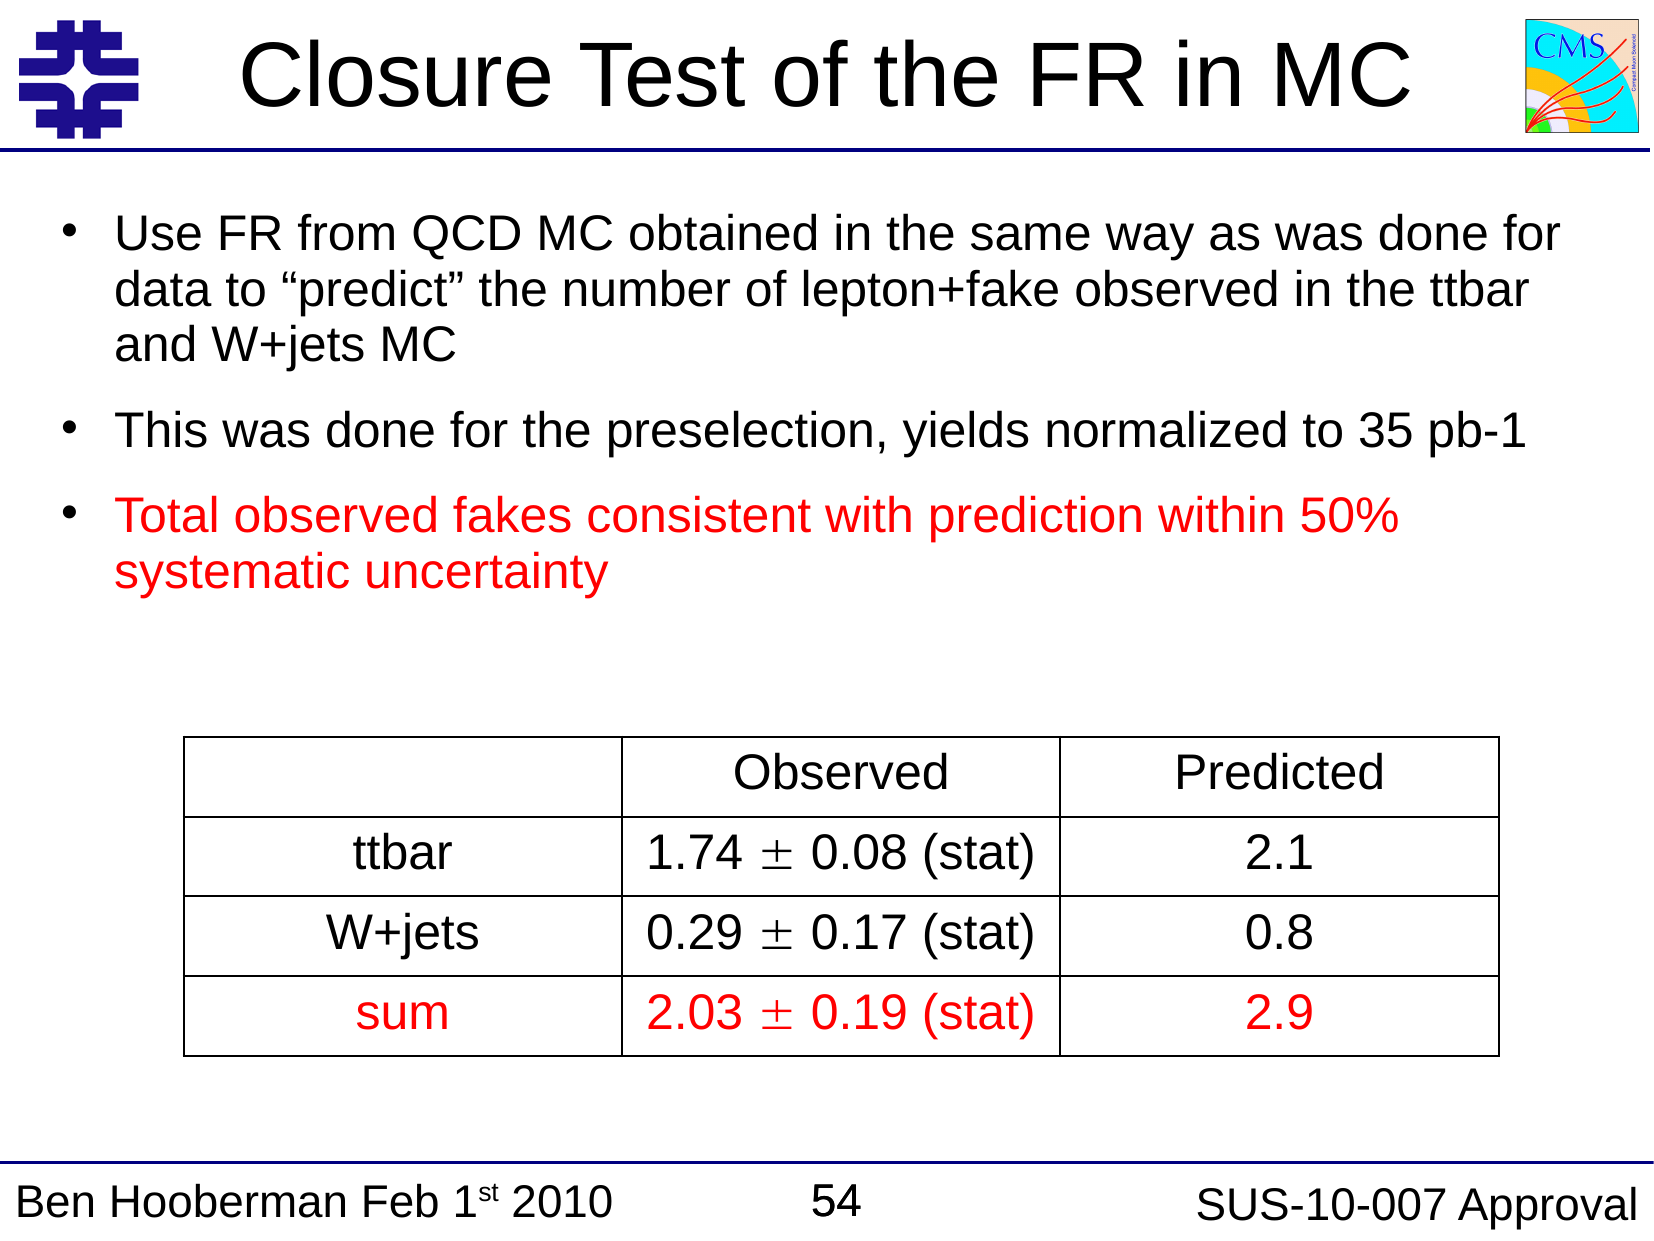

# Closure Test of the FR in MC
Use FR from QCD MC obtained in the same way as was done for data to “predict” the number of lepton+fake observed in the ttbar and W+jets MC
This was done for the preselection, yields normalized to 35 pb-1
Total observed fakes consistent with prediction within 50% systematic uncertainty
| | Observed | Predicted |
| --- | --- | --- |
| ttbar | 1.74  0.08 (stat) | 2.1 |
| W+jets | 0.29  0.17 (stat) | 0.8 |
| sum | 2.03  0.19 (stat) | 2.9 |
54